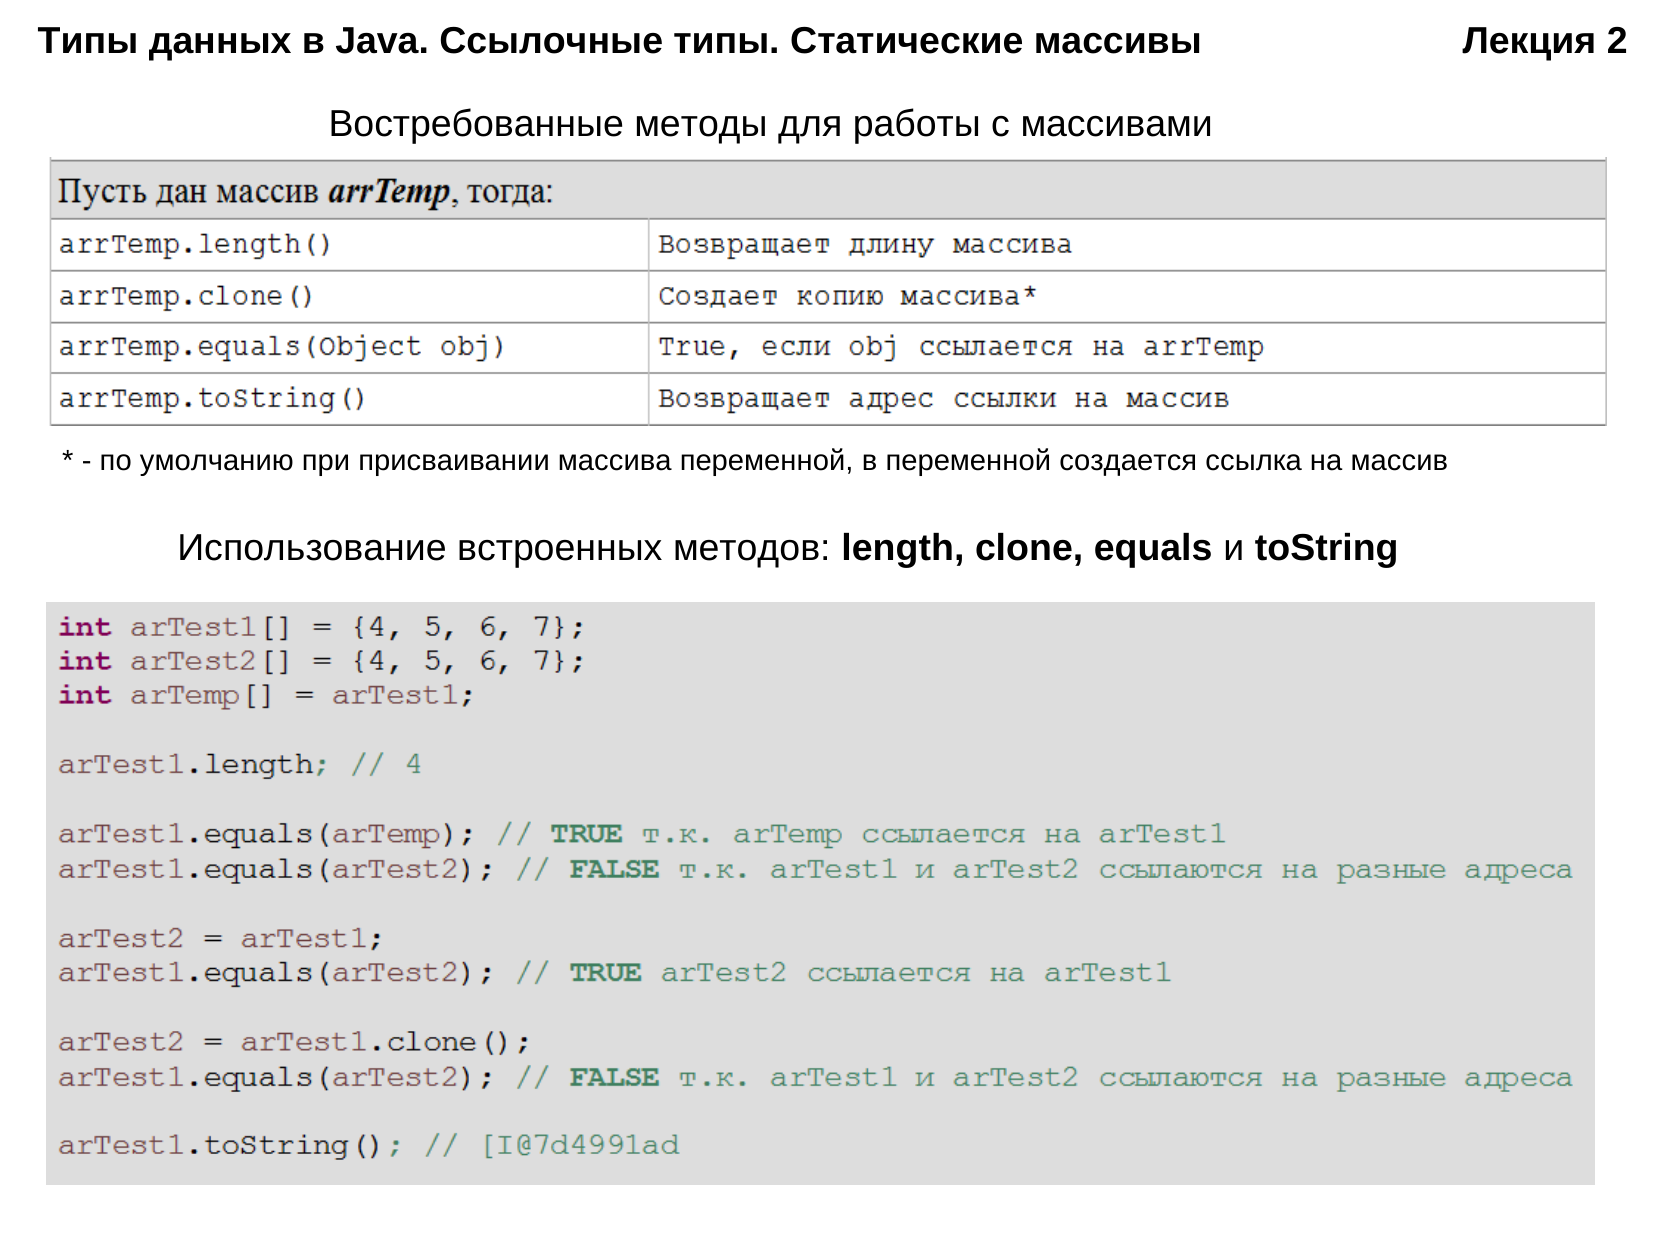

Типы данных в Java. Ссылочные типы. Статические массивы			Лекция 2
Востребованные методы для работы с массивами
* - по умолчанию при присваивании массива переменной, в переменной создается ссылка на массив
Использование встроенных методов: length, clone, equals и toString